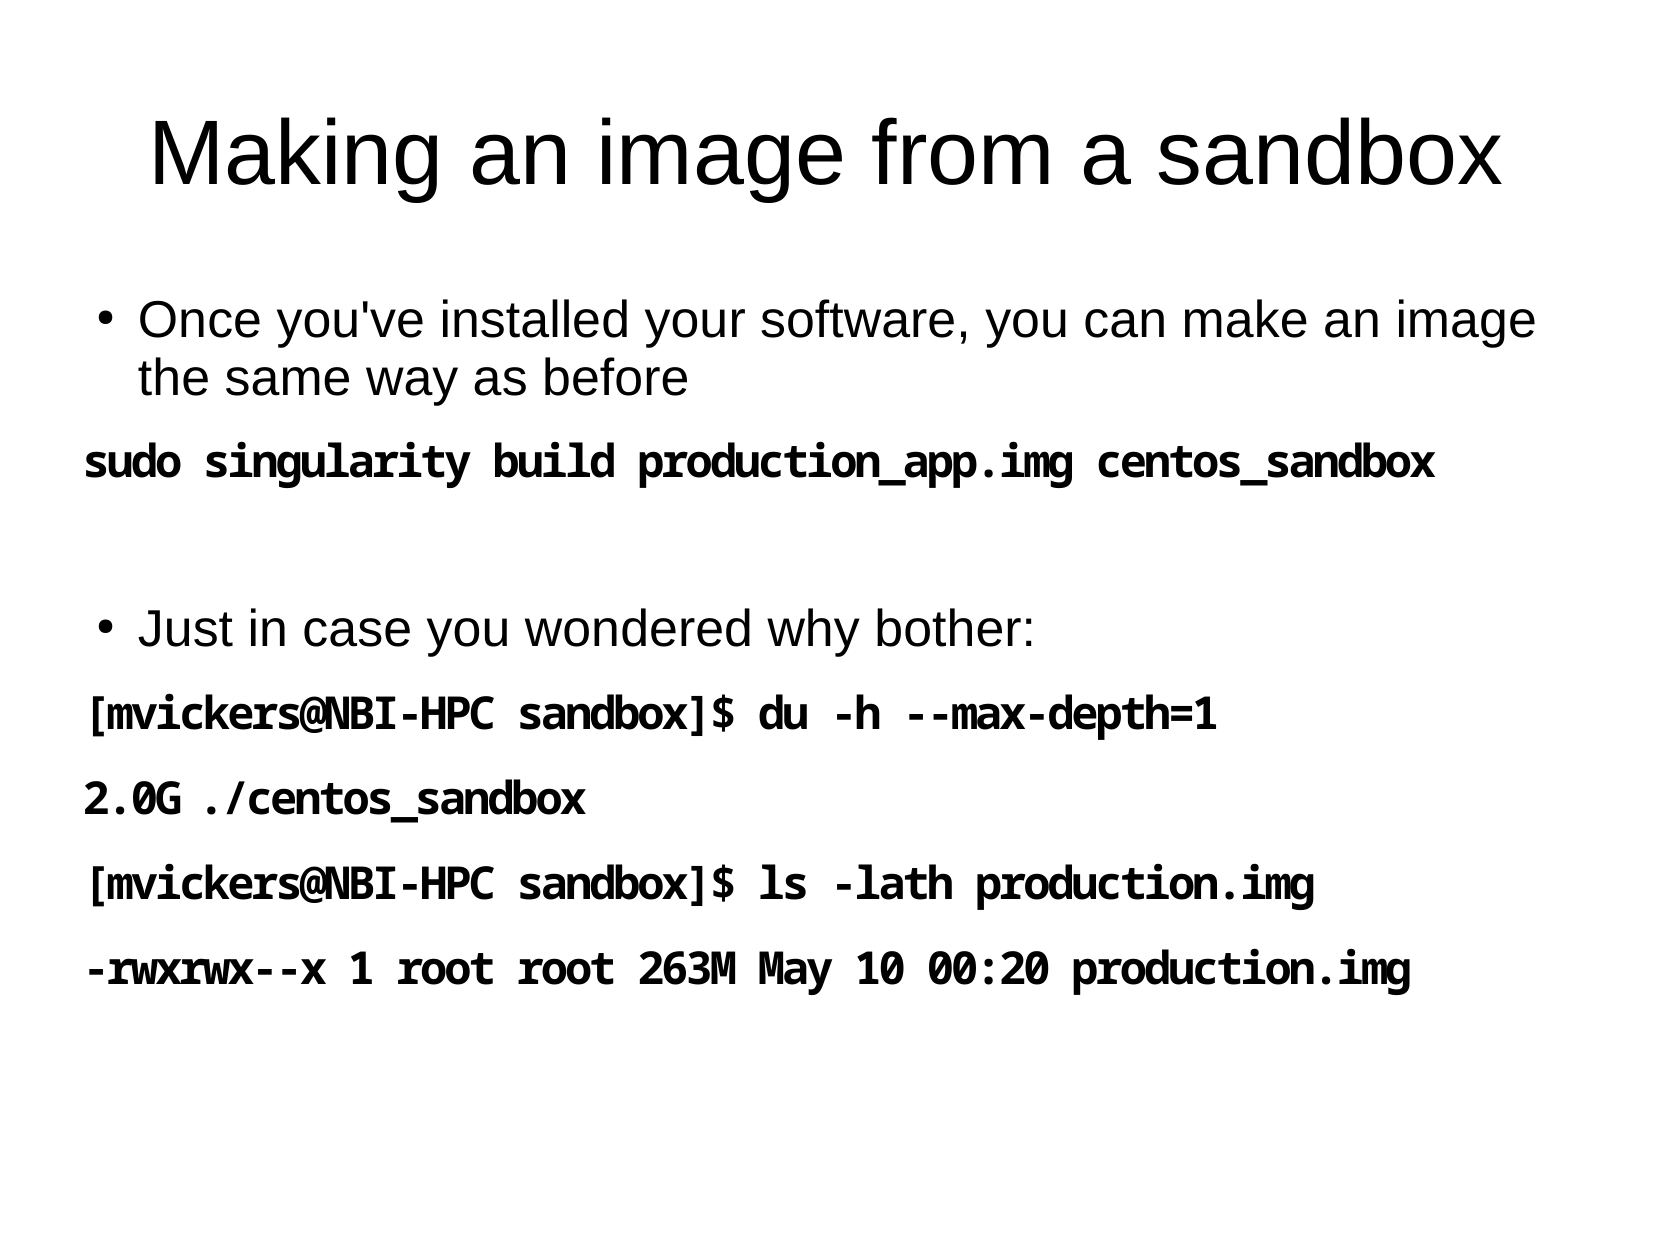

# Making an image from a sandbox
Once you've installed your software, you can make an image the same way as before
sudo singularity build production_app.img centos_sandbox
Just in case you wondered why bother:
[mvickers@NBI-HPC sandbox]$ du -h --max-depth=1
2.0G	./centos_sandbox
[mvickers@NBI-HPC sandbox]$ ls -lath production.img
-rwxrwx--x 1 root root 263M May 10 00:20 production.img